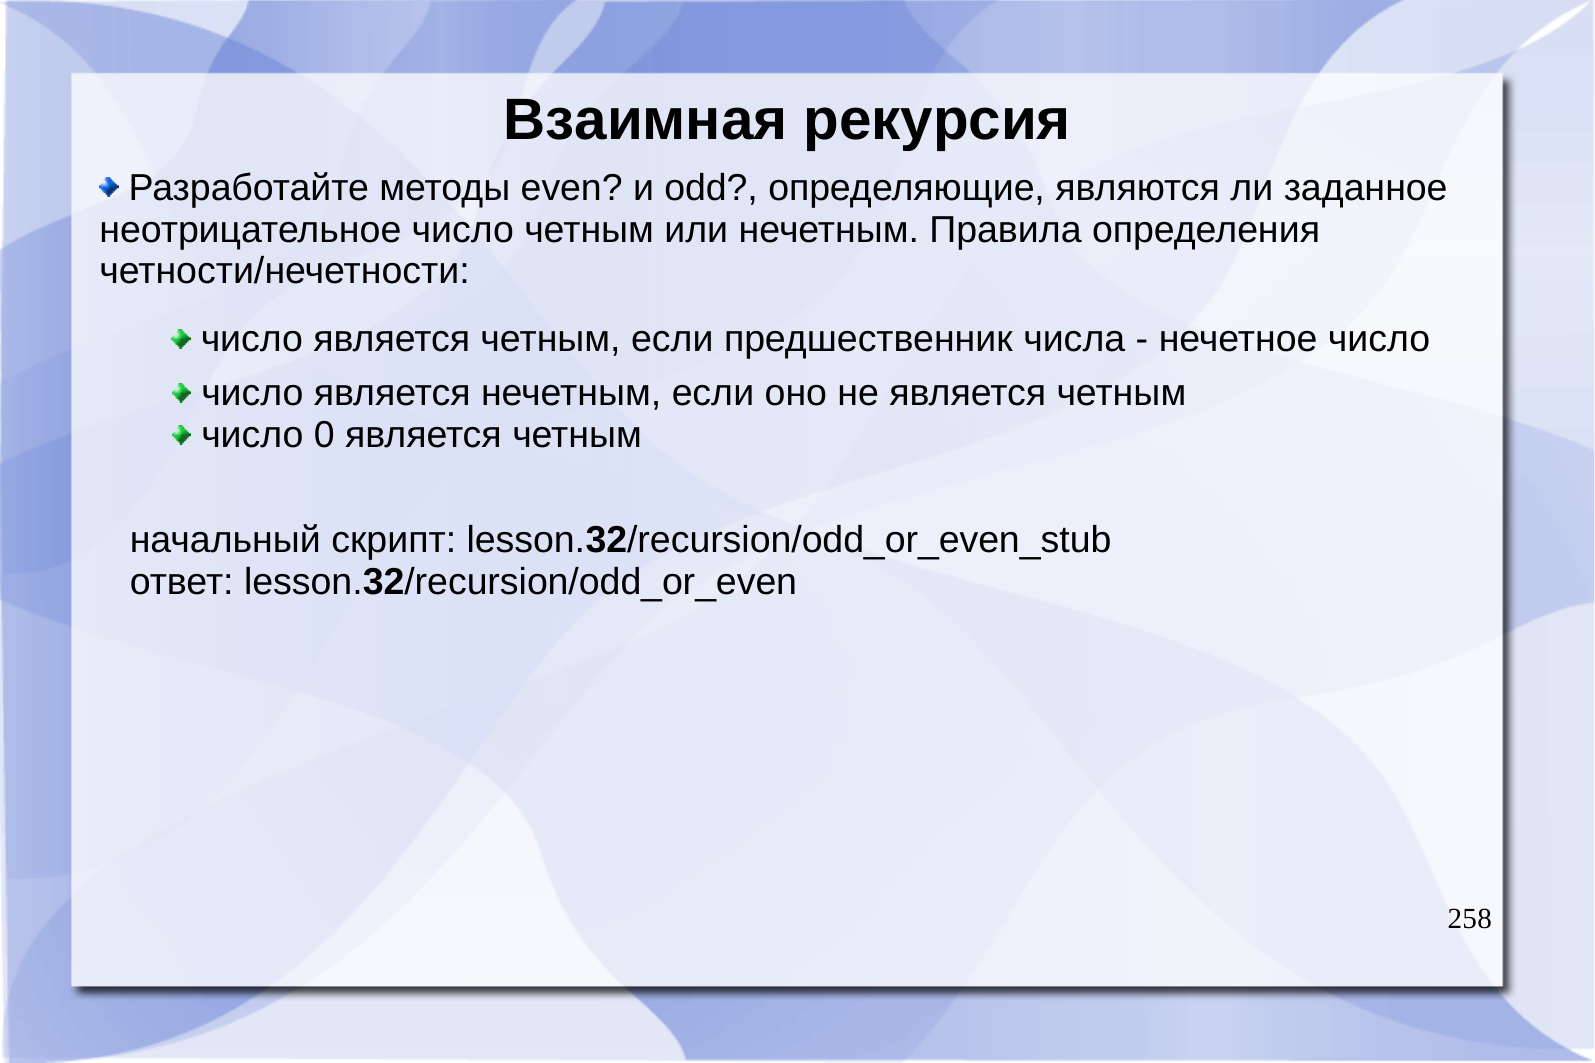

# Взаимная рекурсия
 Разработайте методы even? и odd?, определяющие, являются ли заданное неотрицательное число четным или нечетным. Правила определения четности/нечетности:
 число является четным, если предшественник числа - нечетное число
 число является нечетным, если оно не является четным
 число 0 является четным
начальный скрипт: lesson.32/recursion/odd_or_even_stub
ответ: lesson.32/recursion/odd_or_even
258